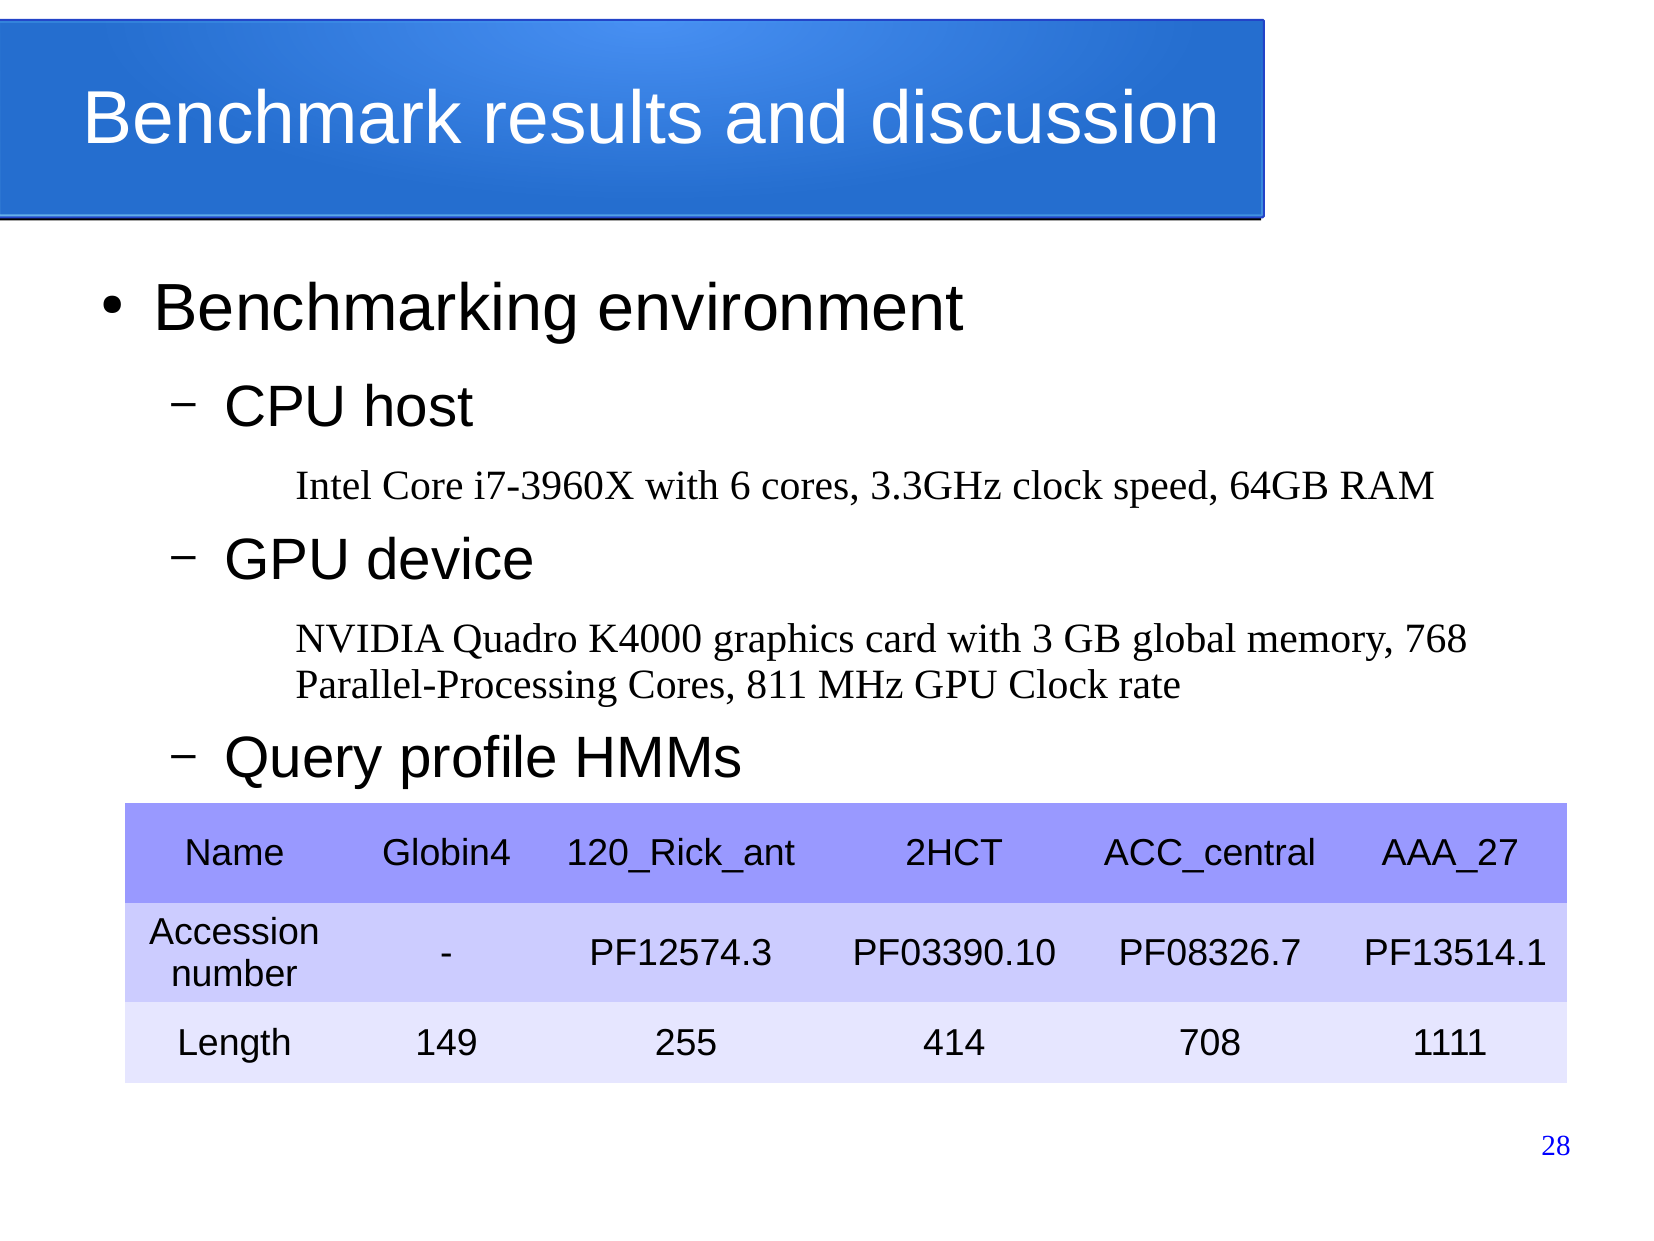

# Benchmark results and discussion
Benchmarking environment
CPU host
Intel Core i7-3960X with 6 cores, 3.3GHz clock speed, 64GB RAM
GPU device
NVIDIA Quadro K4000 graphics card with 3 GB global memory, 768 Parallel-Processing Cores, 811 MHz GPU Clock rate
Query profile HMMs
| Name | Globin4 | 120\_Rick\_ant | 2HCT | ACC\_central | AAA\_27 |
| --- | --- | --- | --- | --- | --- |
| Accession number | - | PF12574.3 | PF03390.10 | PF08326.7 | PF13514.1 |
| Length | 149 | 255 | 414 | 708 | 1111 |
28